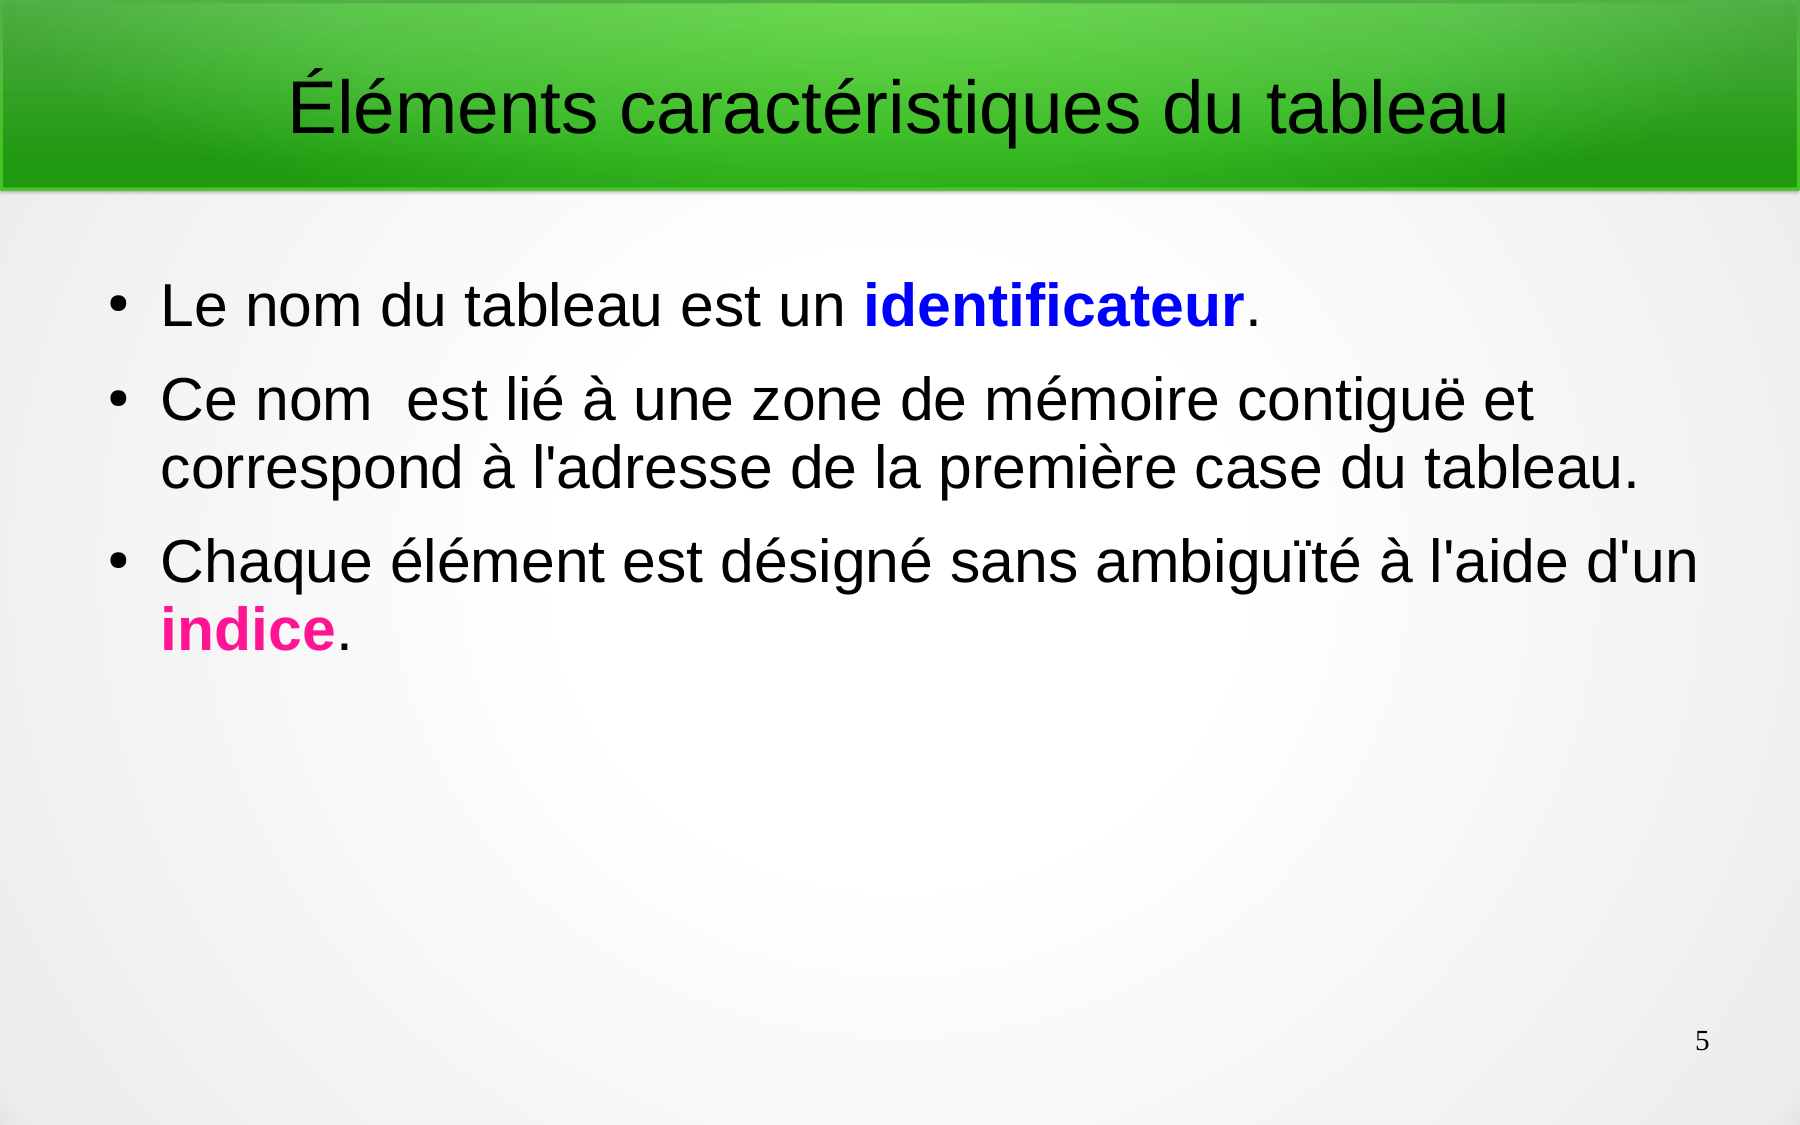

# Éléments caractéristiques du tableau
Le nom du tableau est un identificateur.
Ce nom est lié à une zone de mémoire contiguë et correspond à l'adresse de la première case du tableau.
Chaque élément est désigné sans ambiguïté à l'aide d'un indice.
5